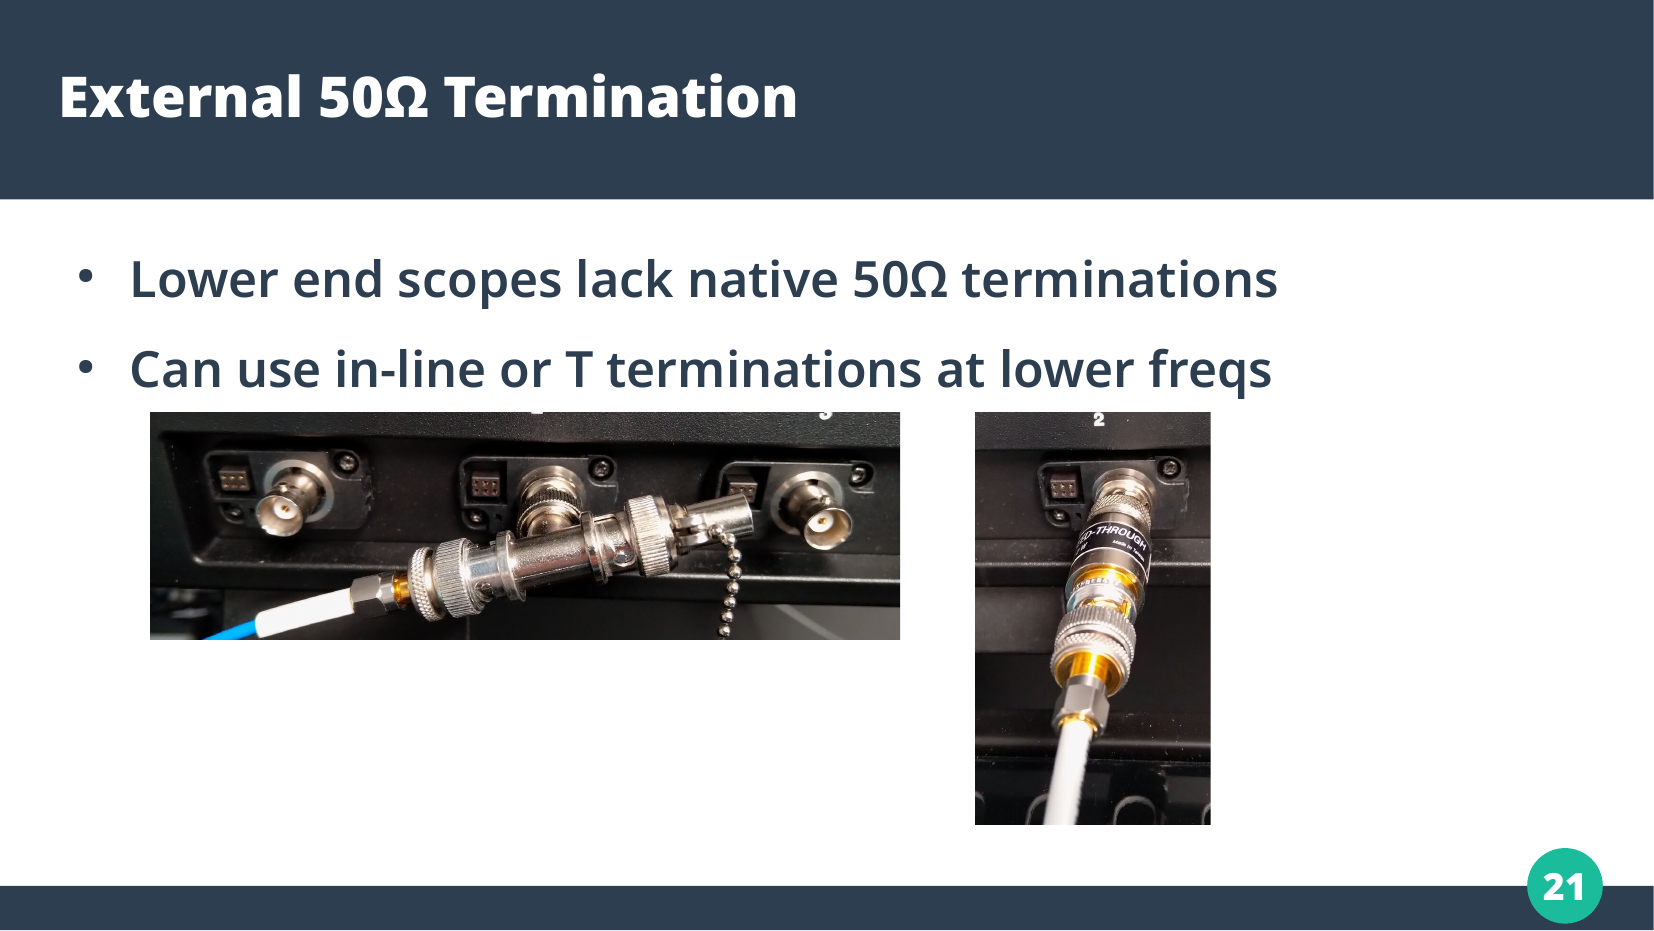

# External 50Ω Termination
Lower end scopes lack native 50Ω terminations
Can use in-line or T terminations at lower freqs